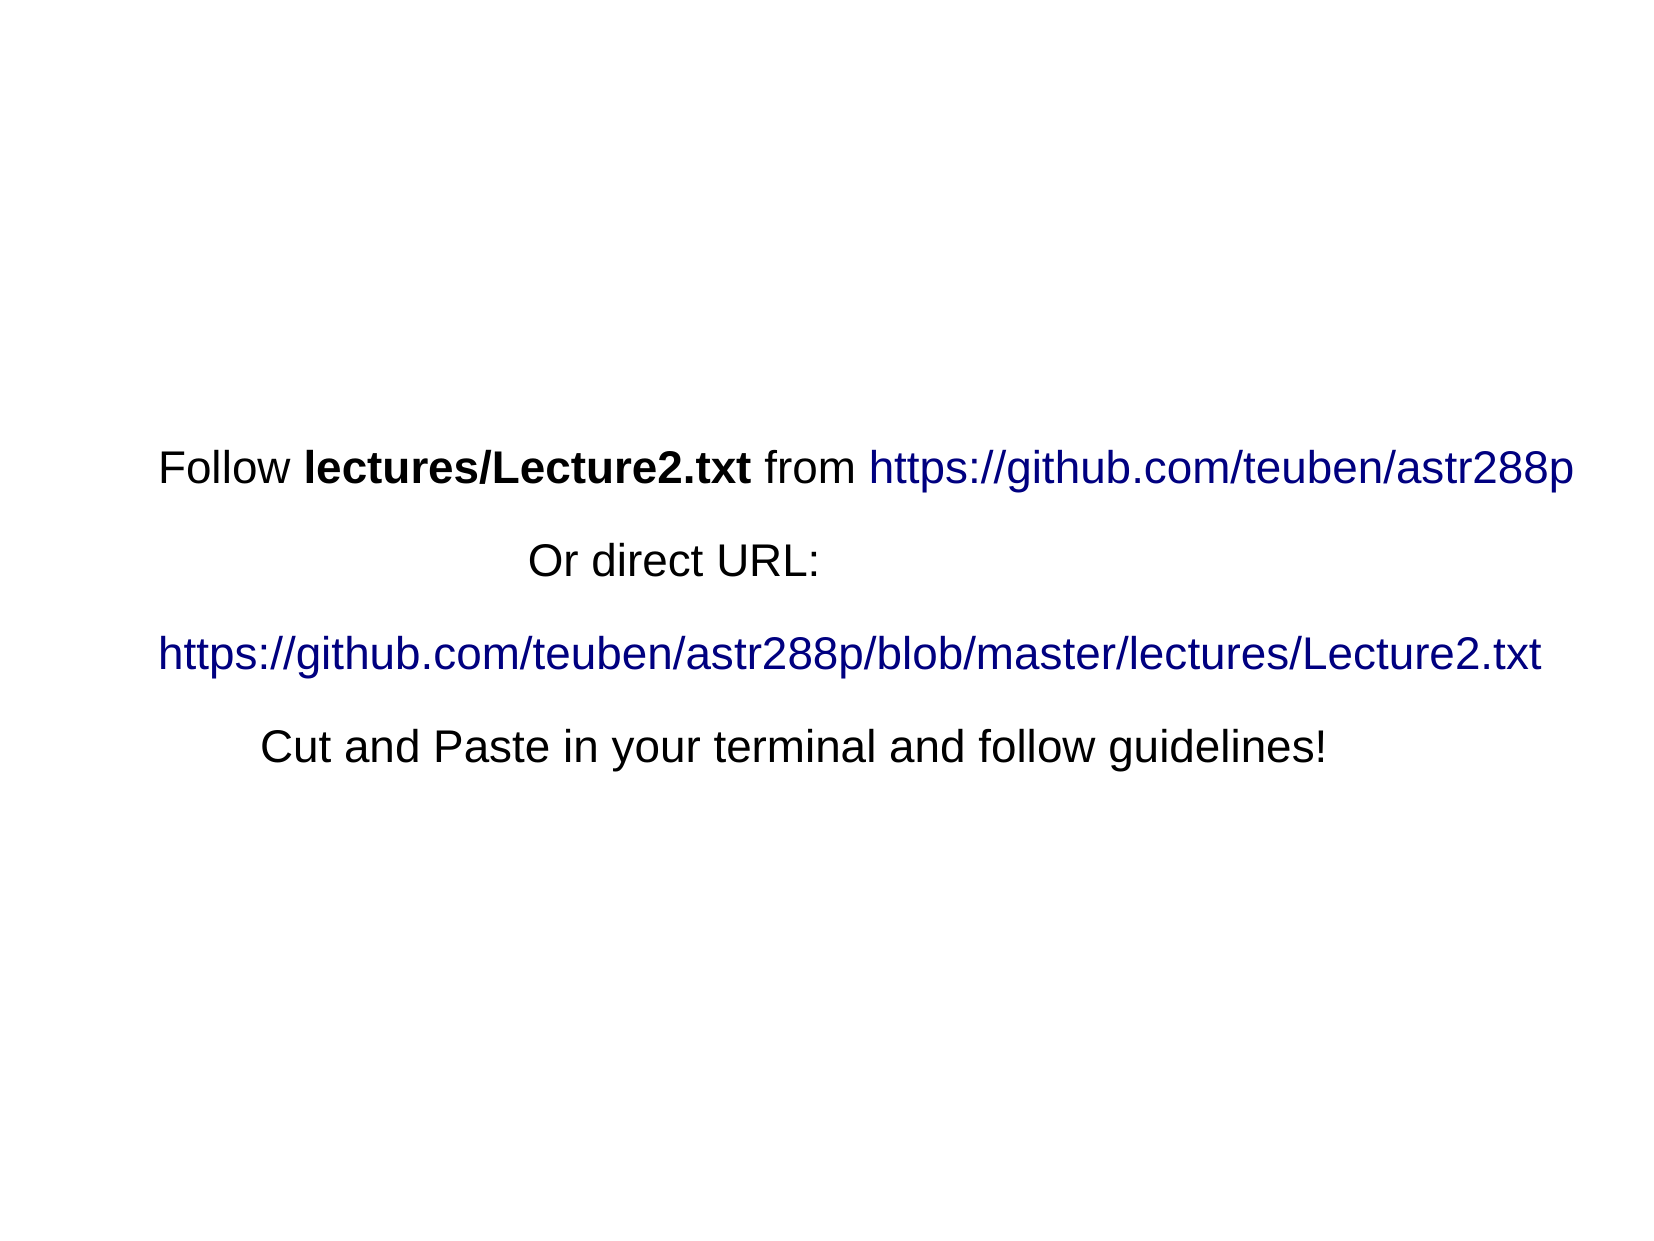

Follow lectures/Lecture2.txt from https://github.com/teuben/astr288p
 Or direct URL:
https://github.com/teuben/astr288p/blob/master/lectures/Lecture2.txt
 Cut and Paste in your terminal and follow guidelines!